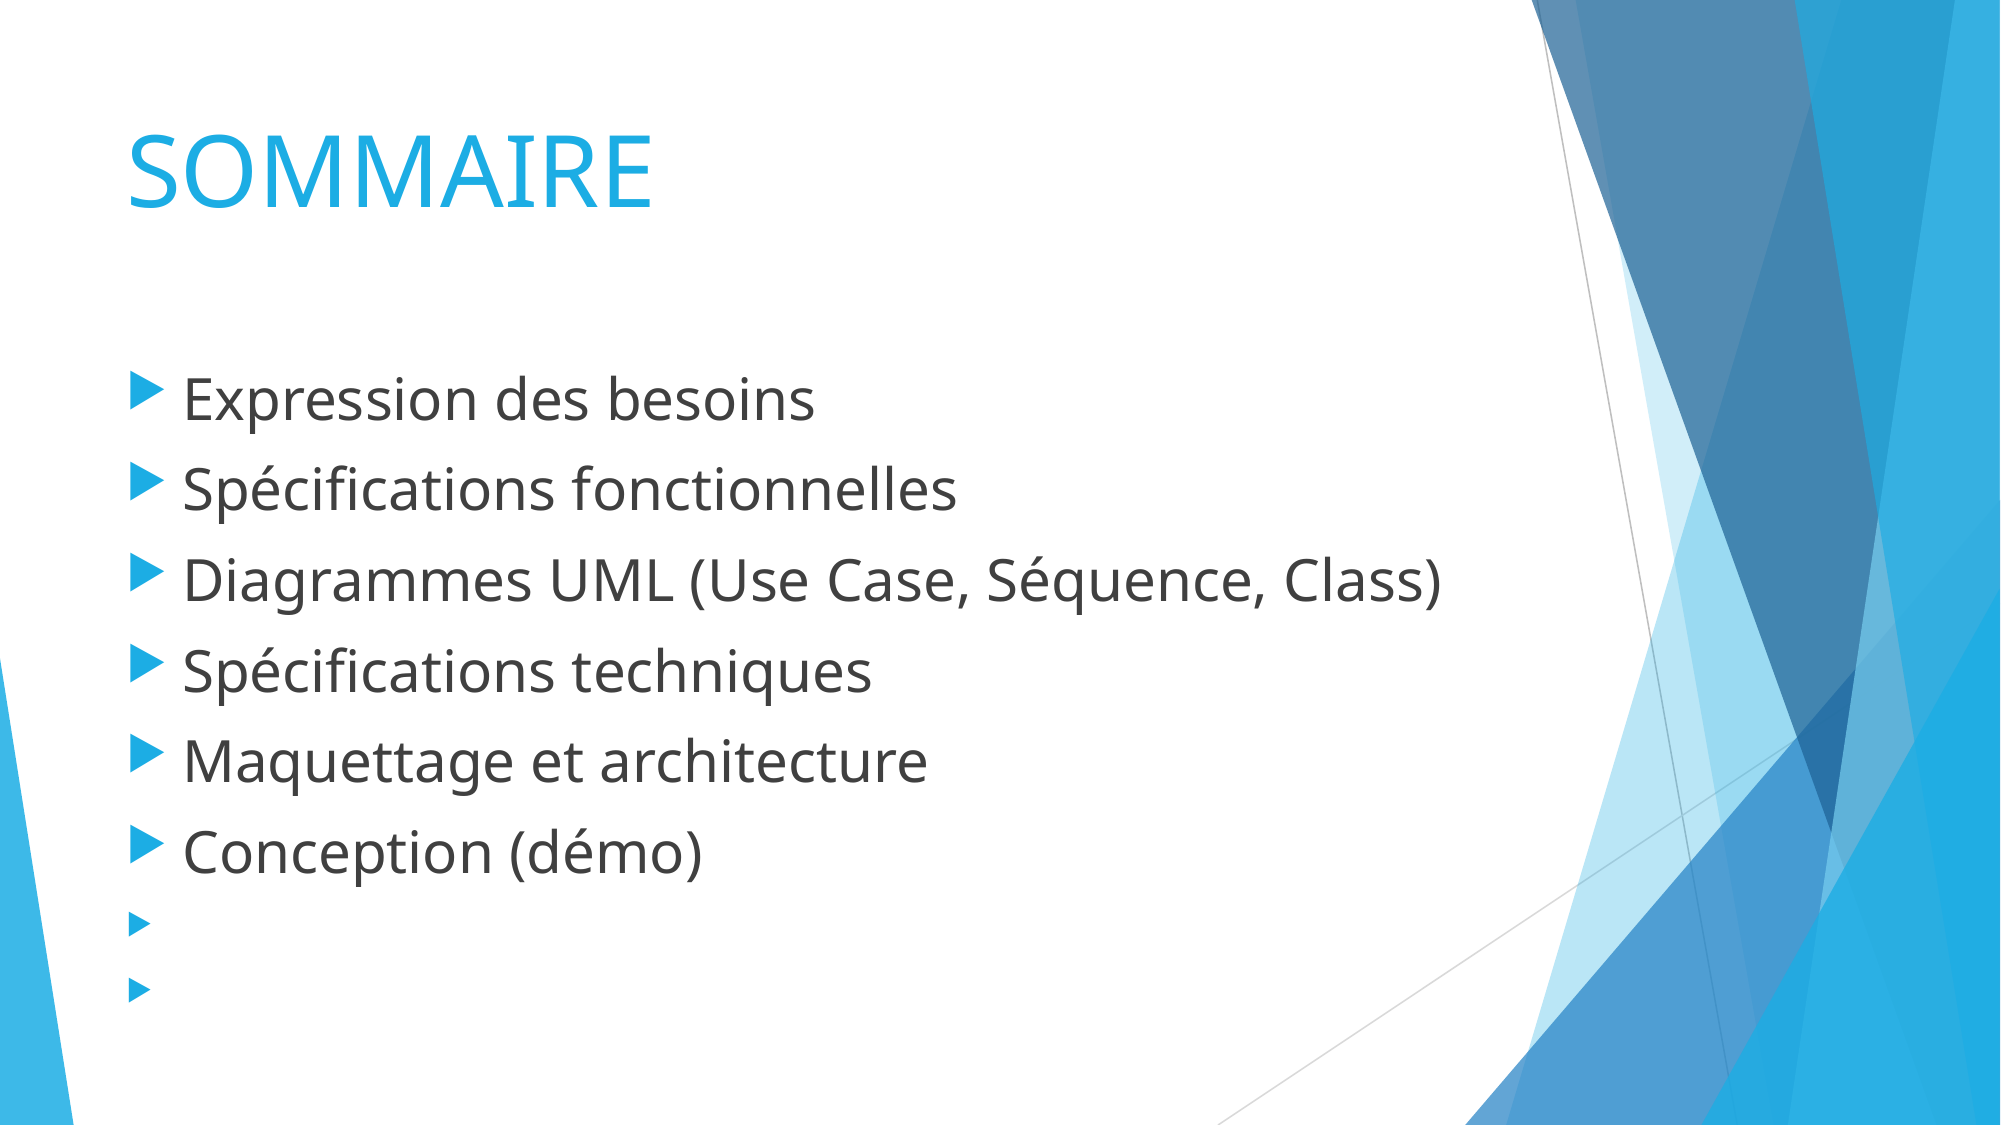

# SOMMAIRE
Expression des besoins
Spécifications fonctionnelles
Diagrammes UML (Use Case, Séquence, Class)
Spécifications techniques
Maquettage et architecture
Conception (démo)